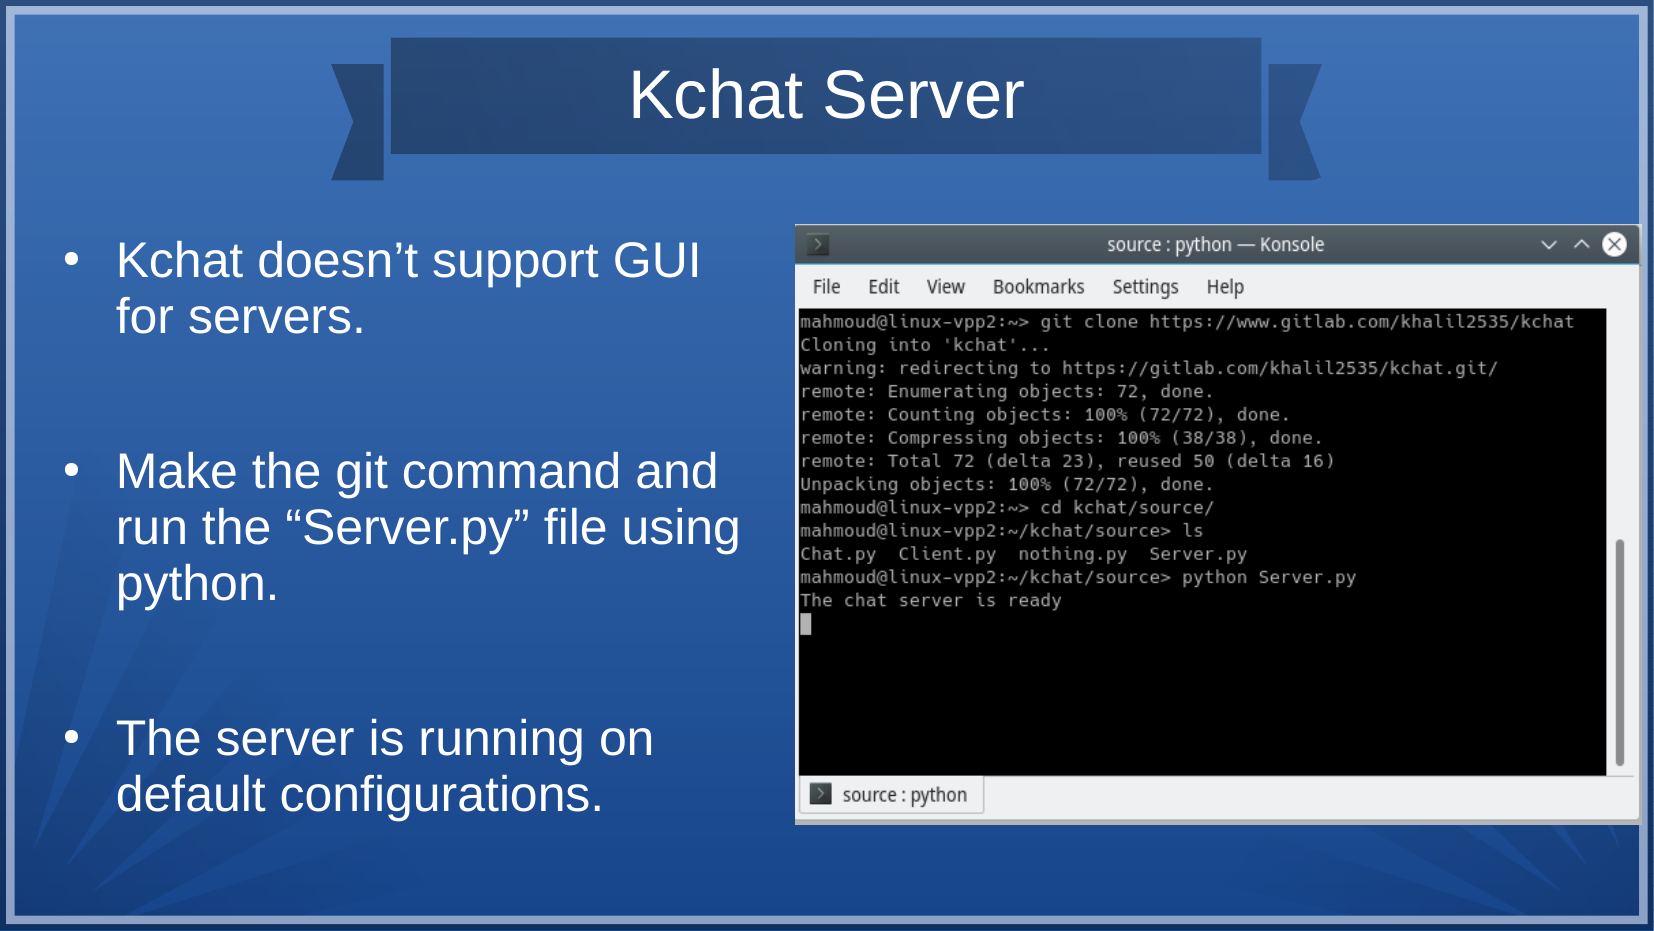

# Kchat Server
Kchat doesn’t support GUI for servers.
Make the git command and run the “Server.py” file using python.
The server is running on default configurations.